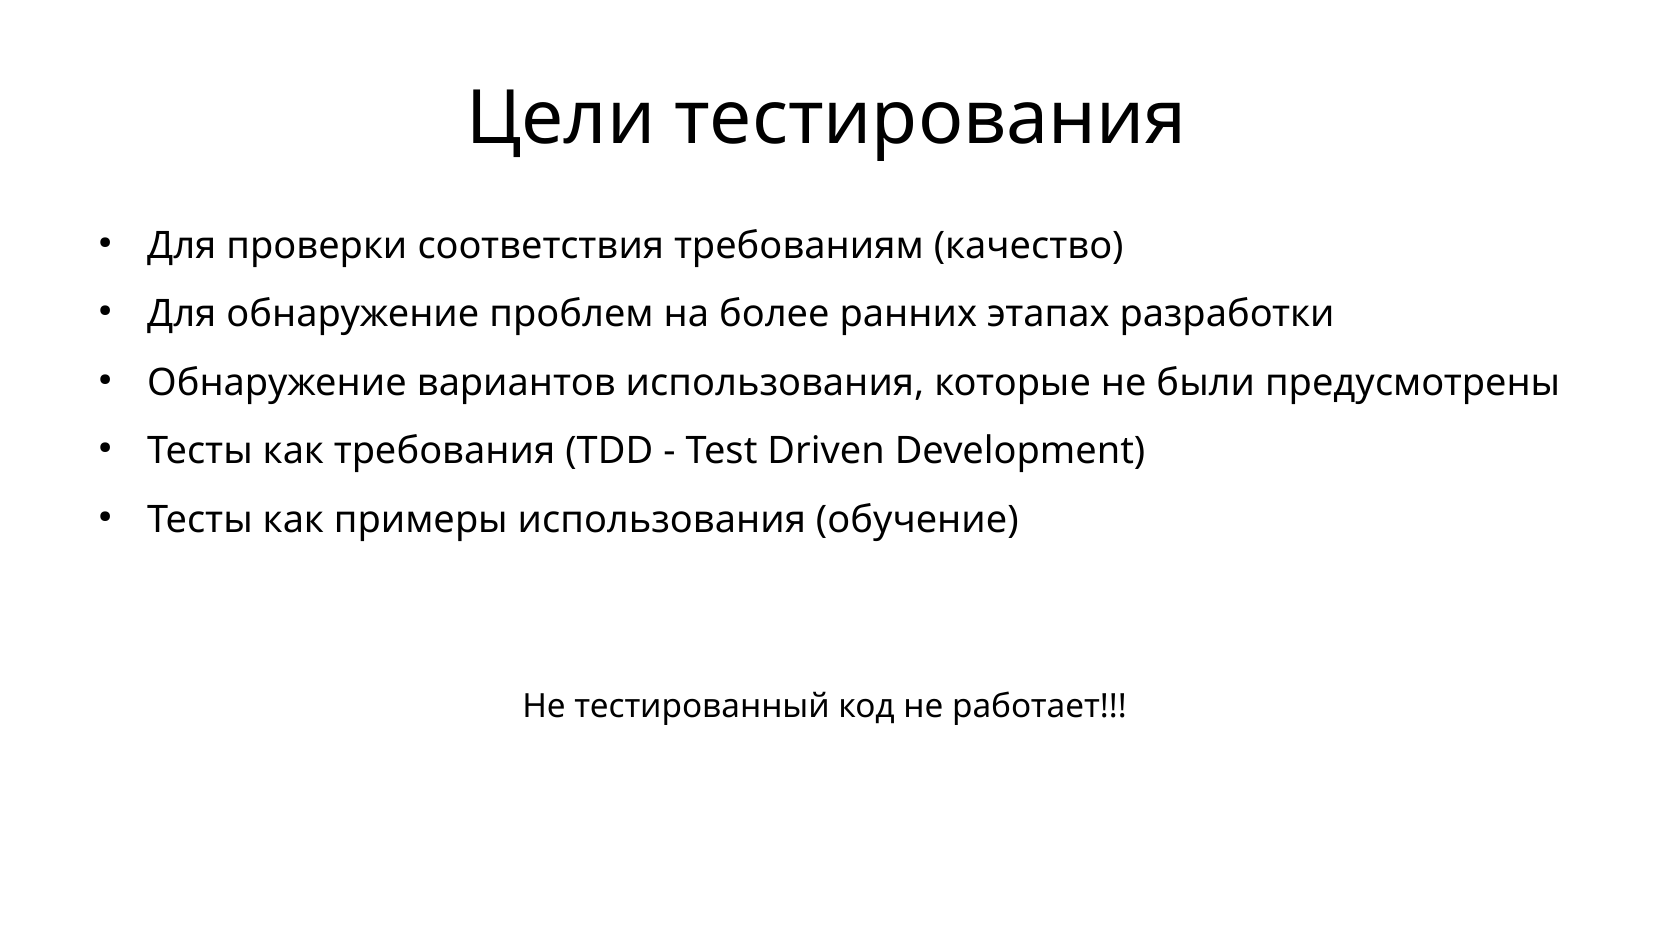

# Цели тестирования
Для проверки соответствия требованиям (качество)
Для обнаружение проблем на более ранних этапах разработки
Обнаружение вариантов использования, которые не были предусмотрены
Тесты как требования (TDD - Test Driven Development)
Тесты как примеры использования (обучение)
Не тестированный код не работает!!!